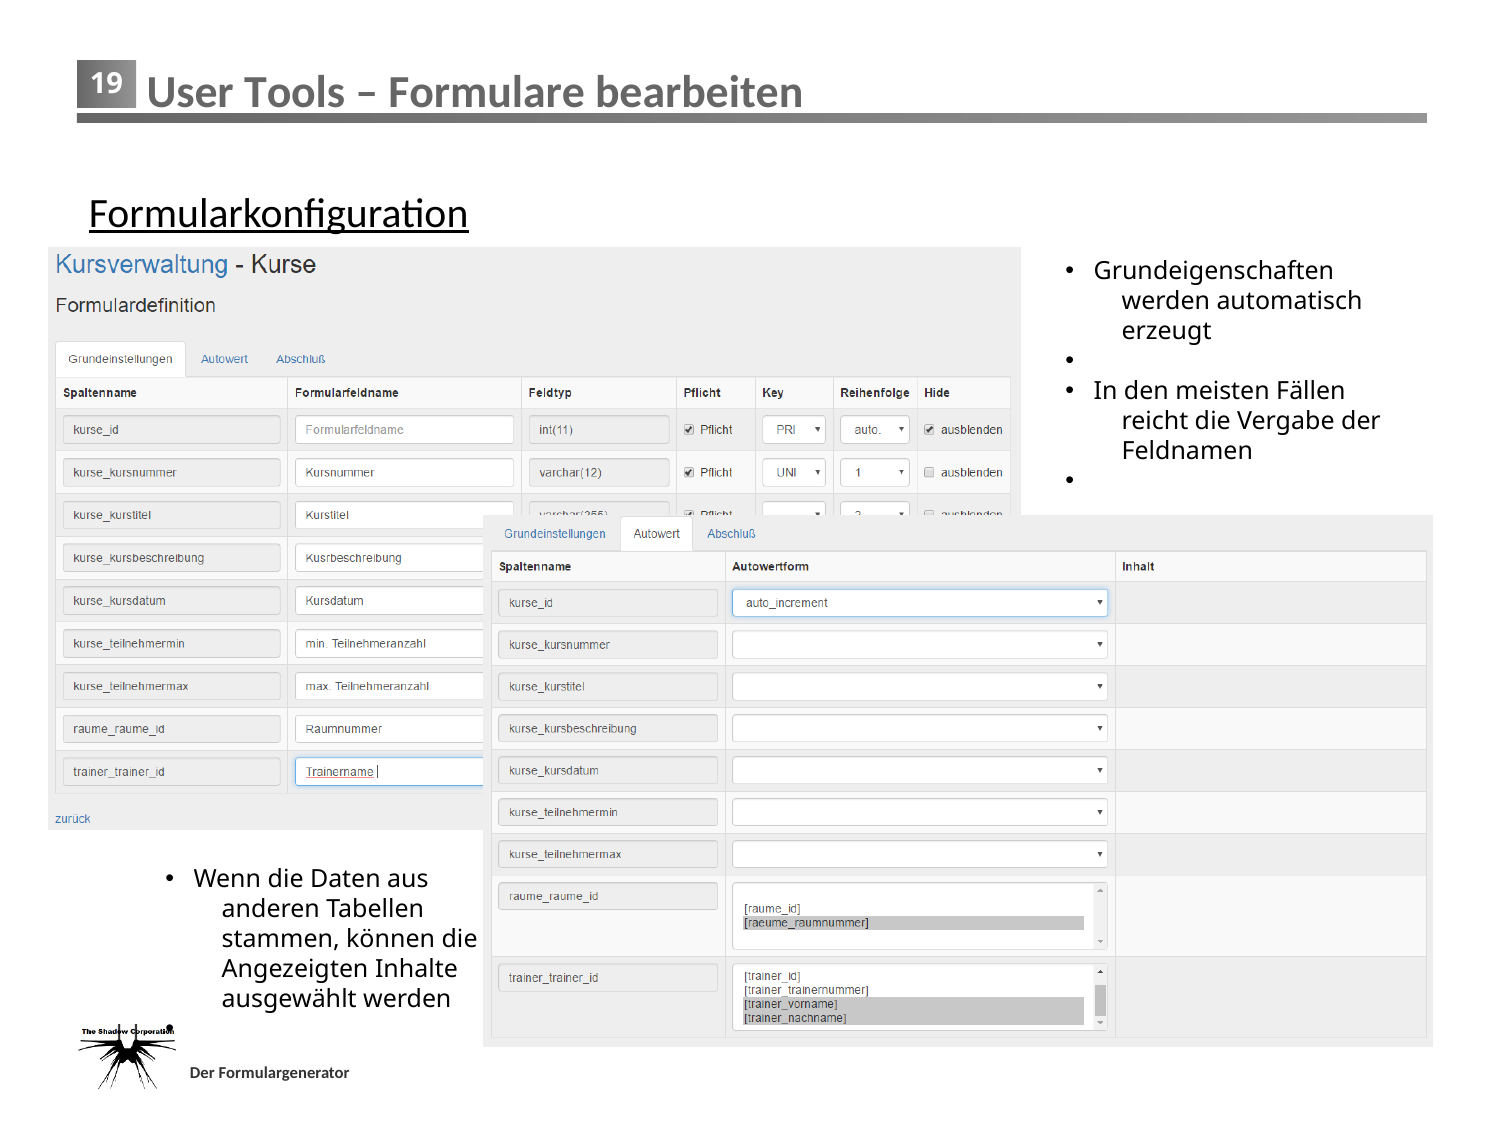

# User Tools – Formulare bearbeiten
Formularkonfiguration
Grundeigenschaften werden automatisch erzeugt
In den meisten Fällen reicht die Vergabe der Feldnamen
Wenn die Daten aus anderen Tabellen stammen, können die Angezeigten Inhalte ausgewählt werden